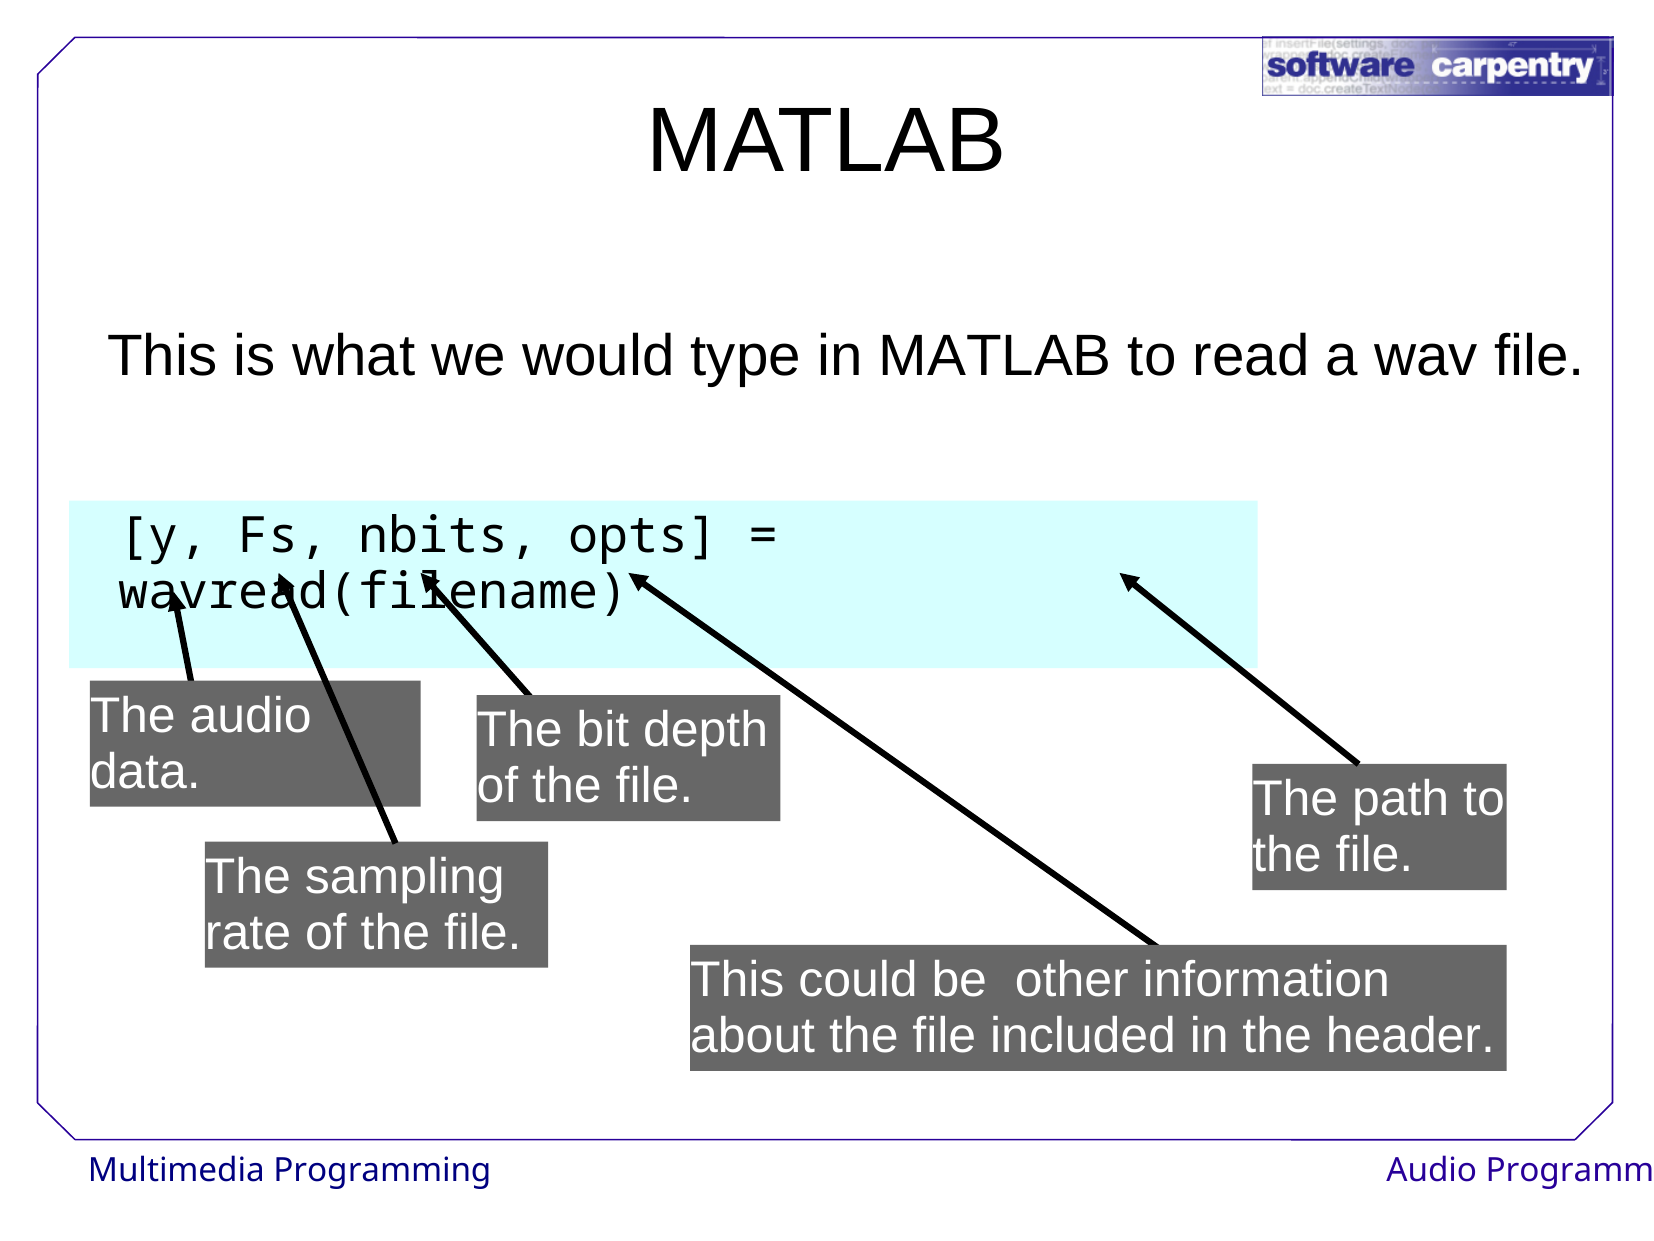

# MATLAB
This is what we would type in MATLAB to read a wav file.
[y, Fs, nbits, opts] = wavread(filename)
The sampling rate of the file.
The bit depth of the file.
This could be other information about the file included in the header.
The path to the file.
The audio data.